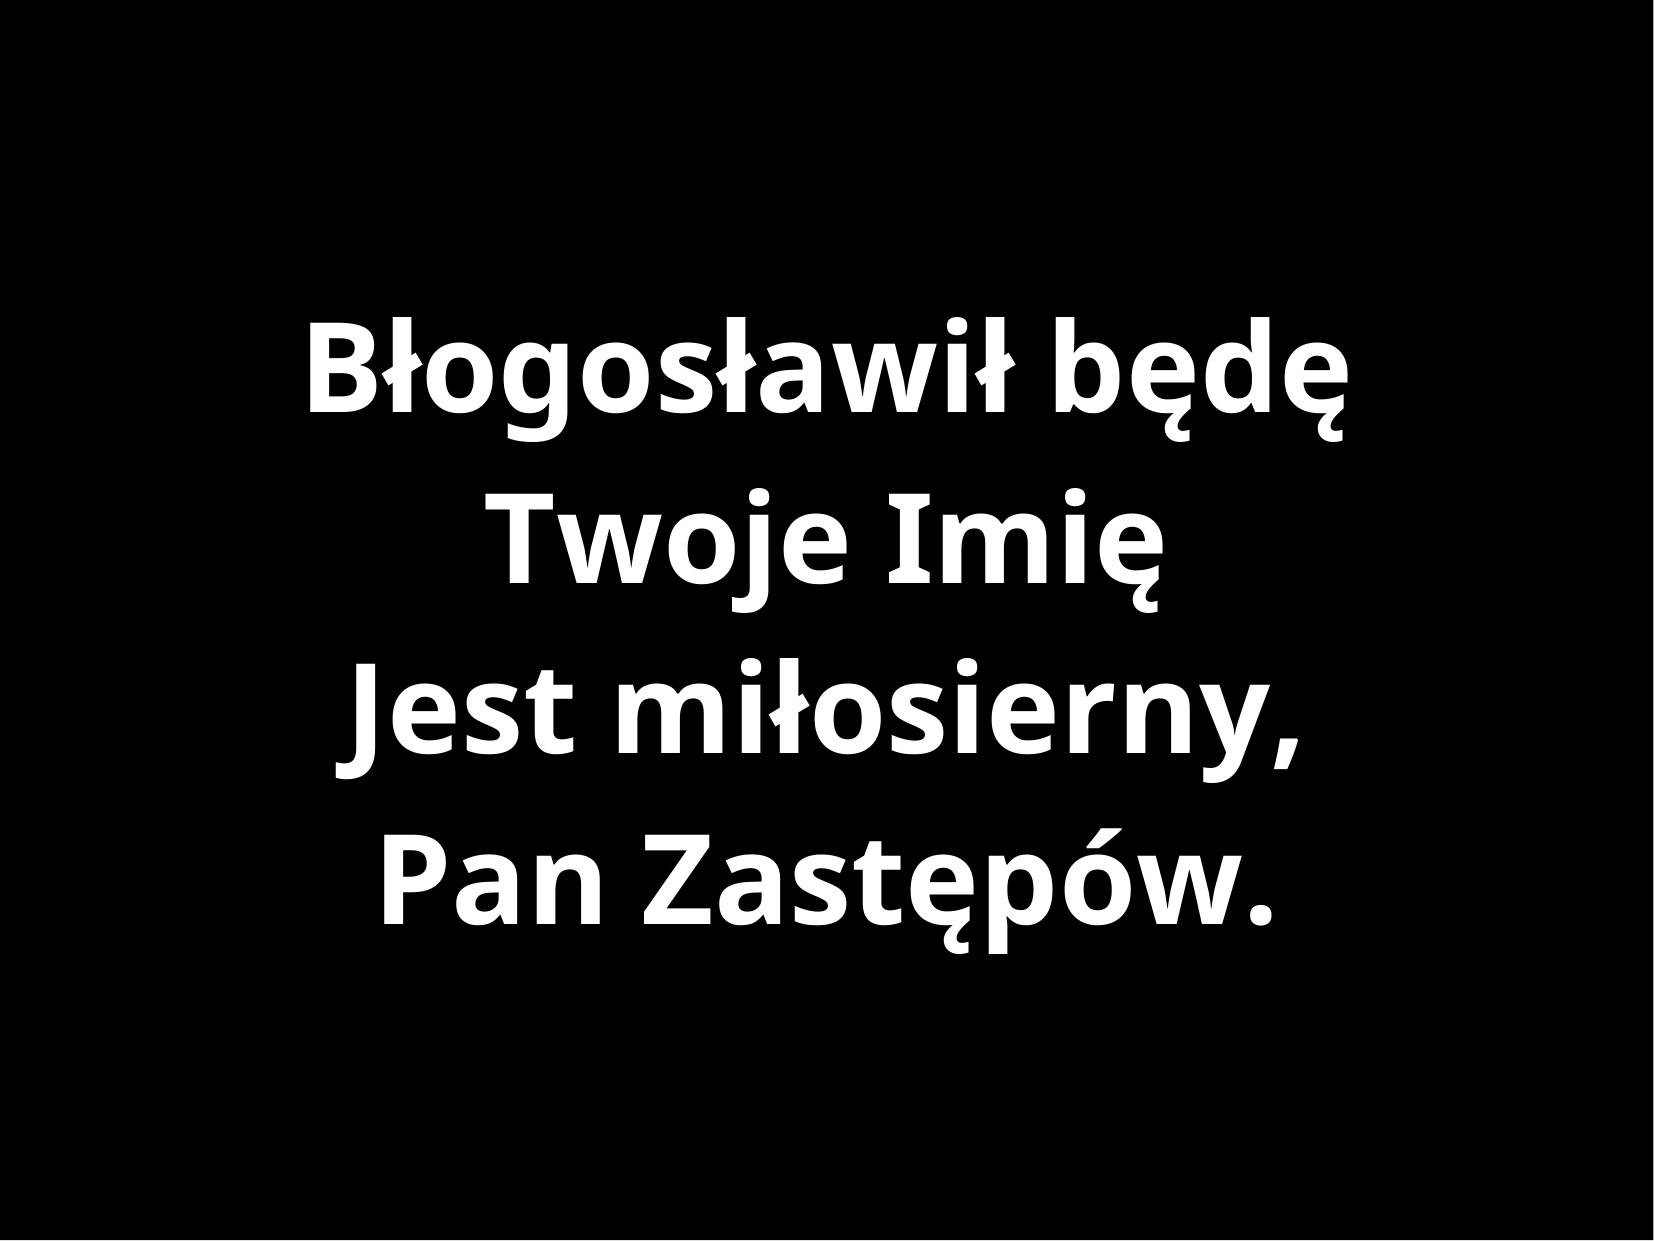

# Błogosławił będę Twoje Imię Jest miłosierny, Pan Zastępów.